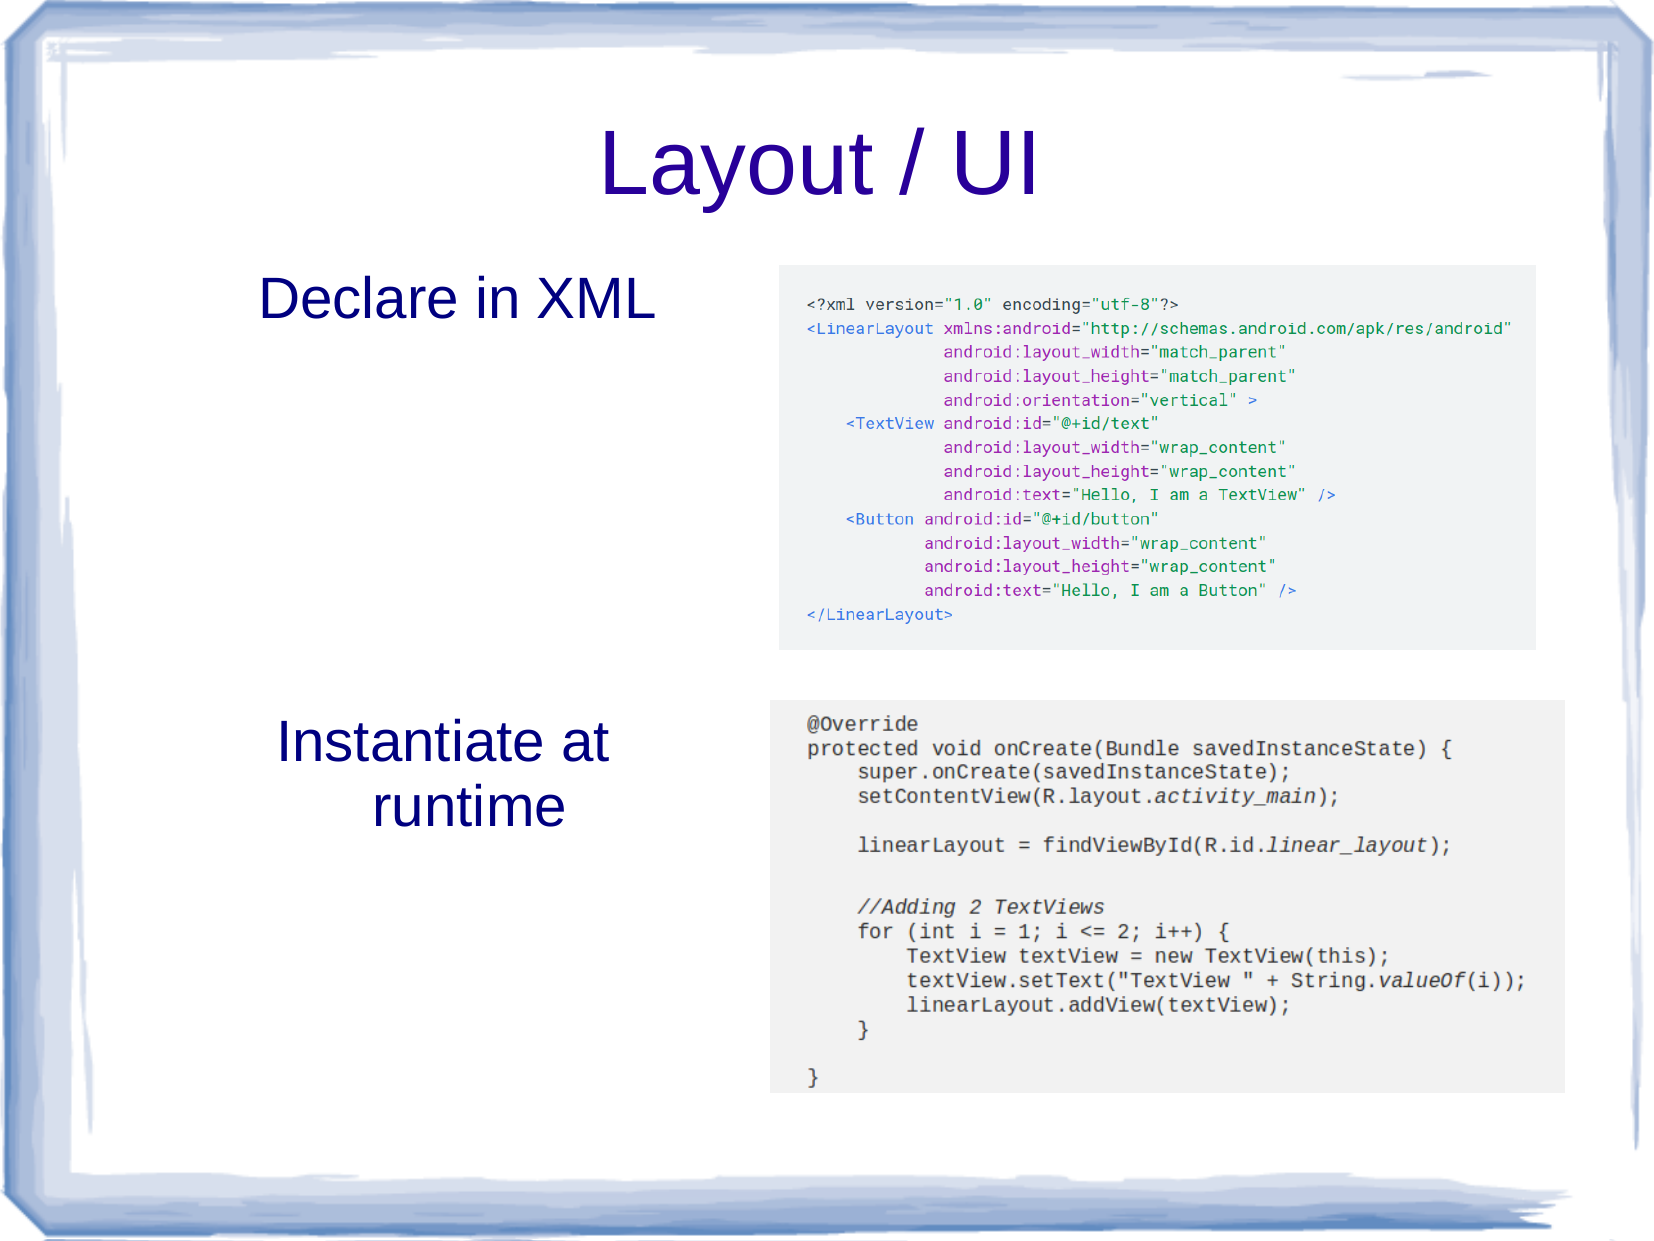

# Layout / UI
Declare in XML
Instantiate at runtime